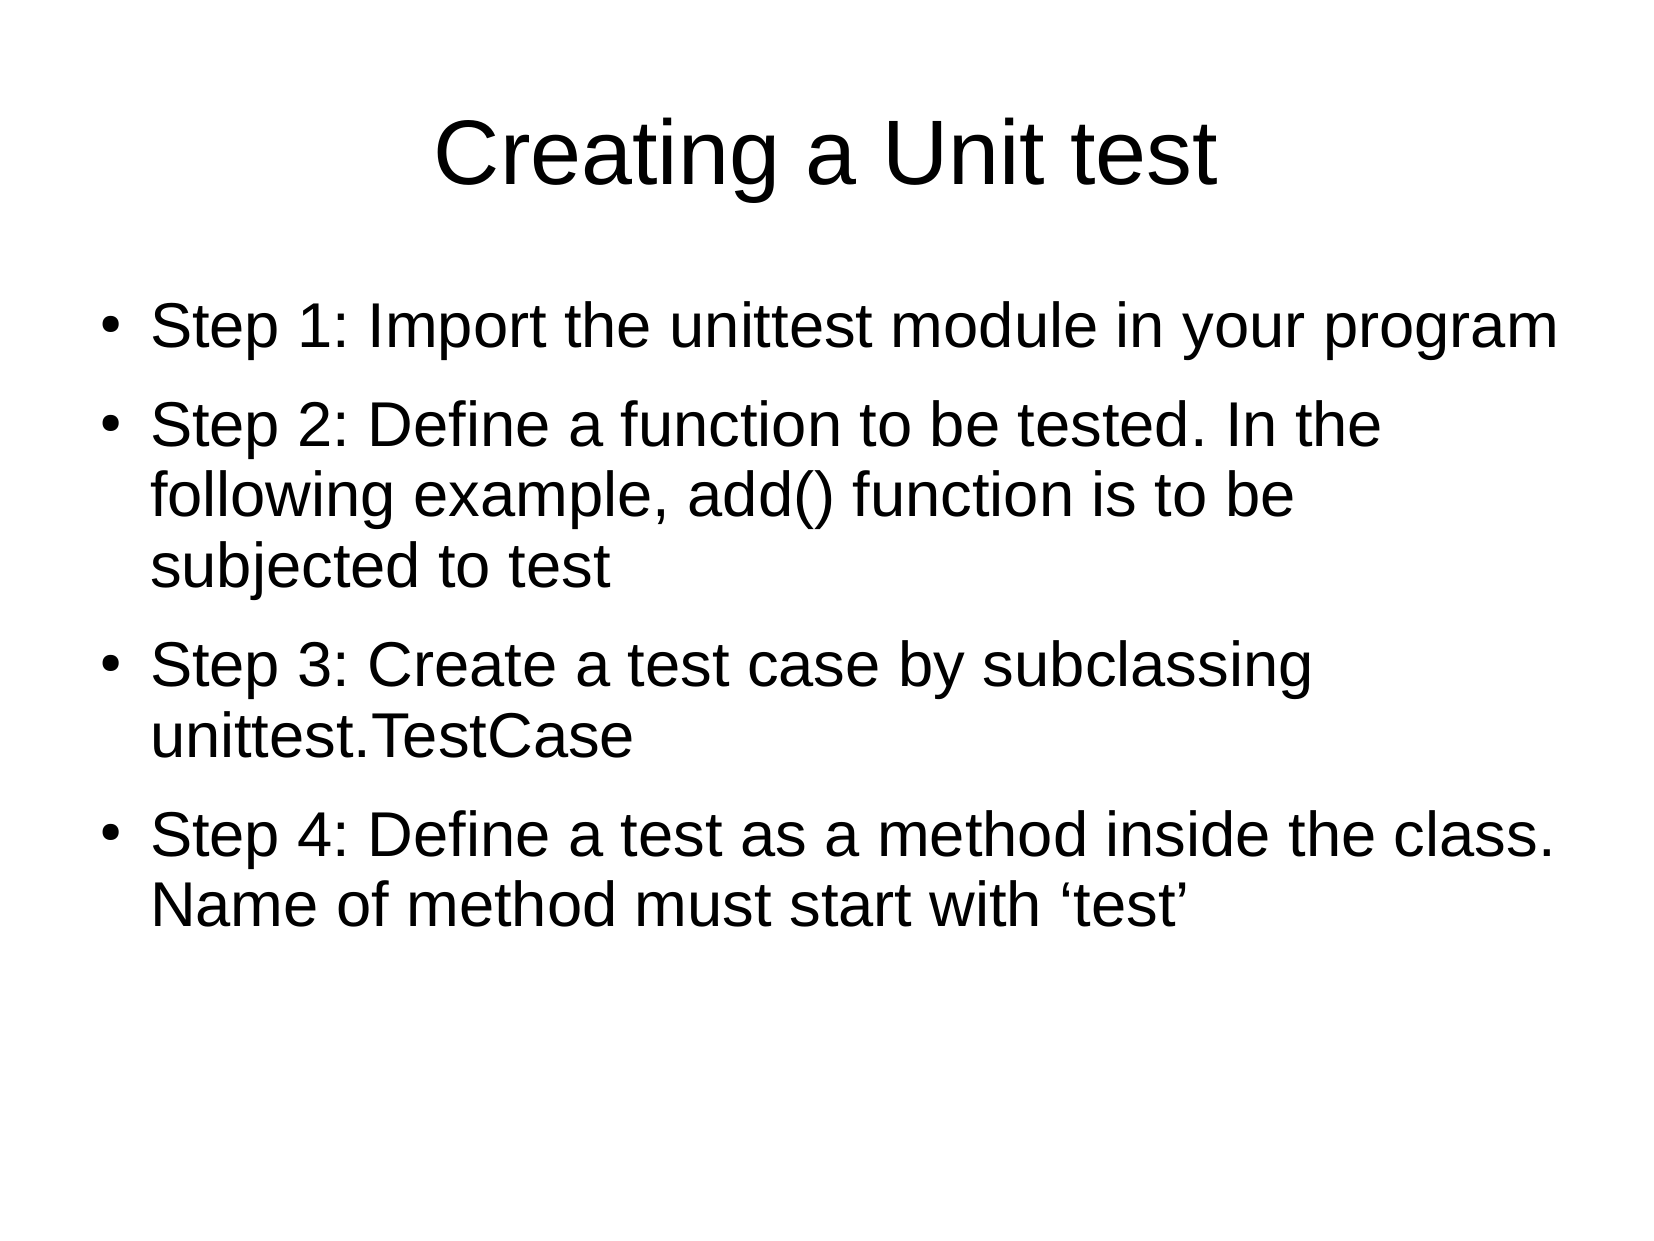

# Creating a Unit test
Step 1: Import the unittest module in your program
Step 2: Define a function to be tested. In the following example, add() function is to be subjected to test
Step 3: Create a test case by subclassing unittest.TestCase
Step 4: Define a test as a method inside the class. Name of method must start with ‘test’